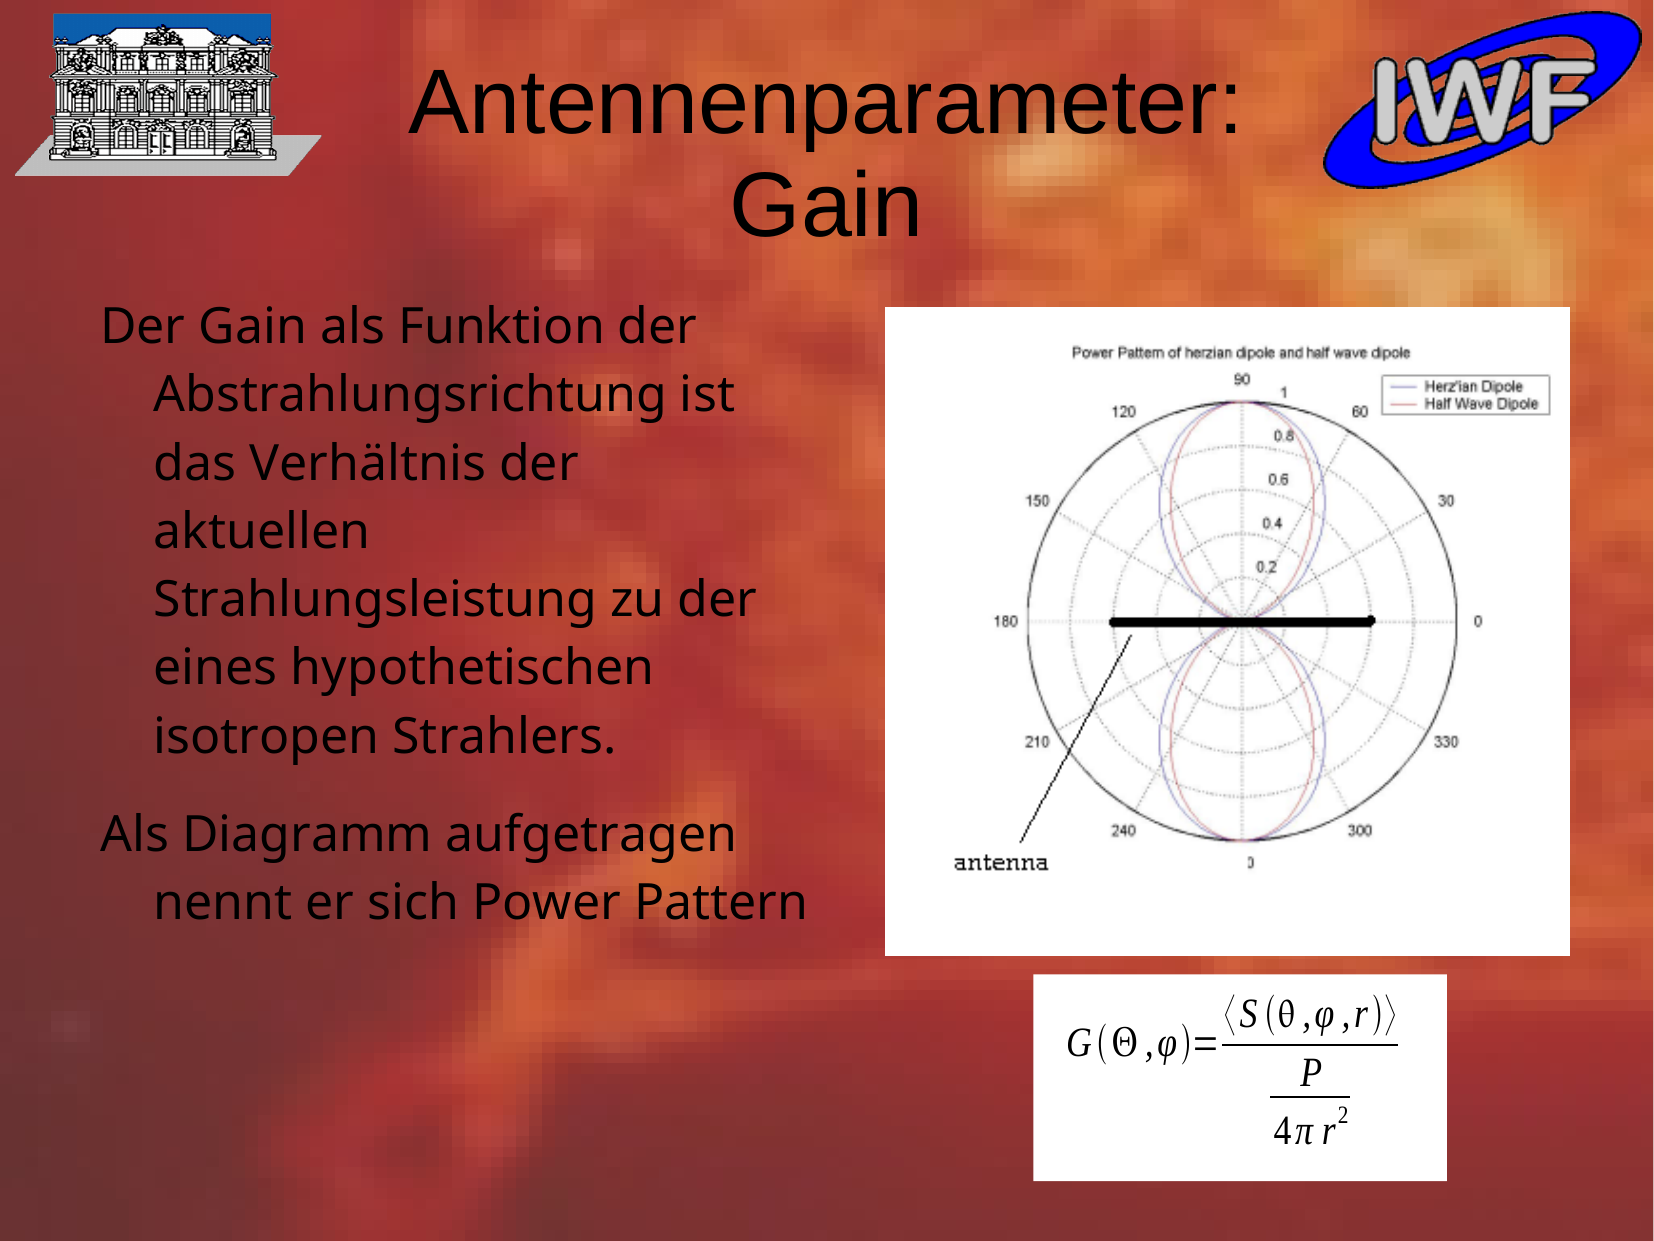

# Antennenparameter: Gain
Der Gain als Funktion der Abstrahlungsrichtung ist das Verhältnis der aktuellen Strahlungsleistung zu der eines hypothetischen isotropen Strahlers.
Als Diagramm aufgetragen nennt er sich Power Pattern